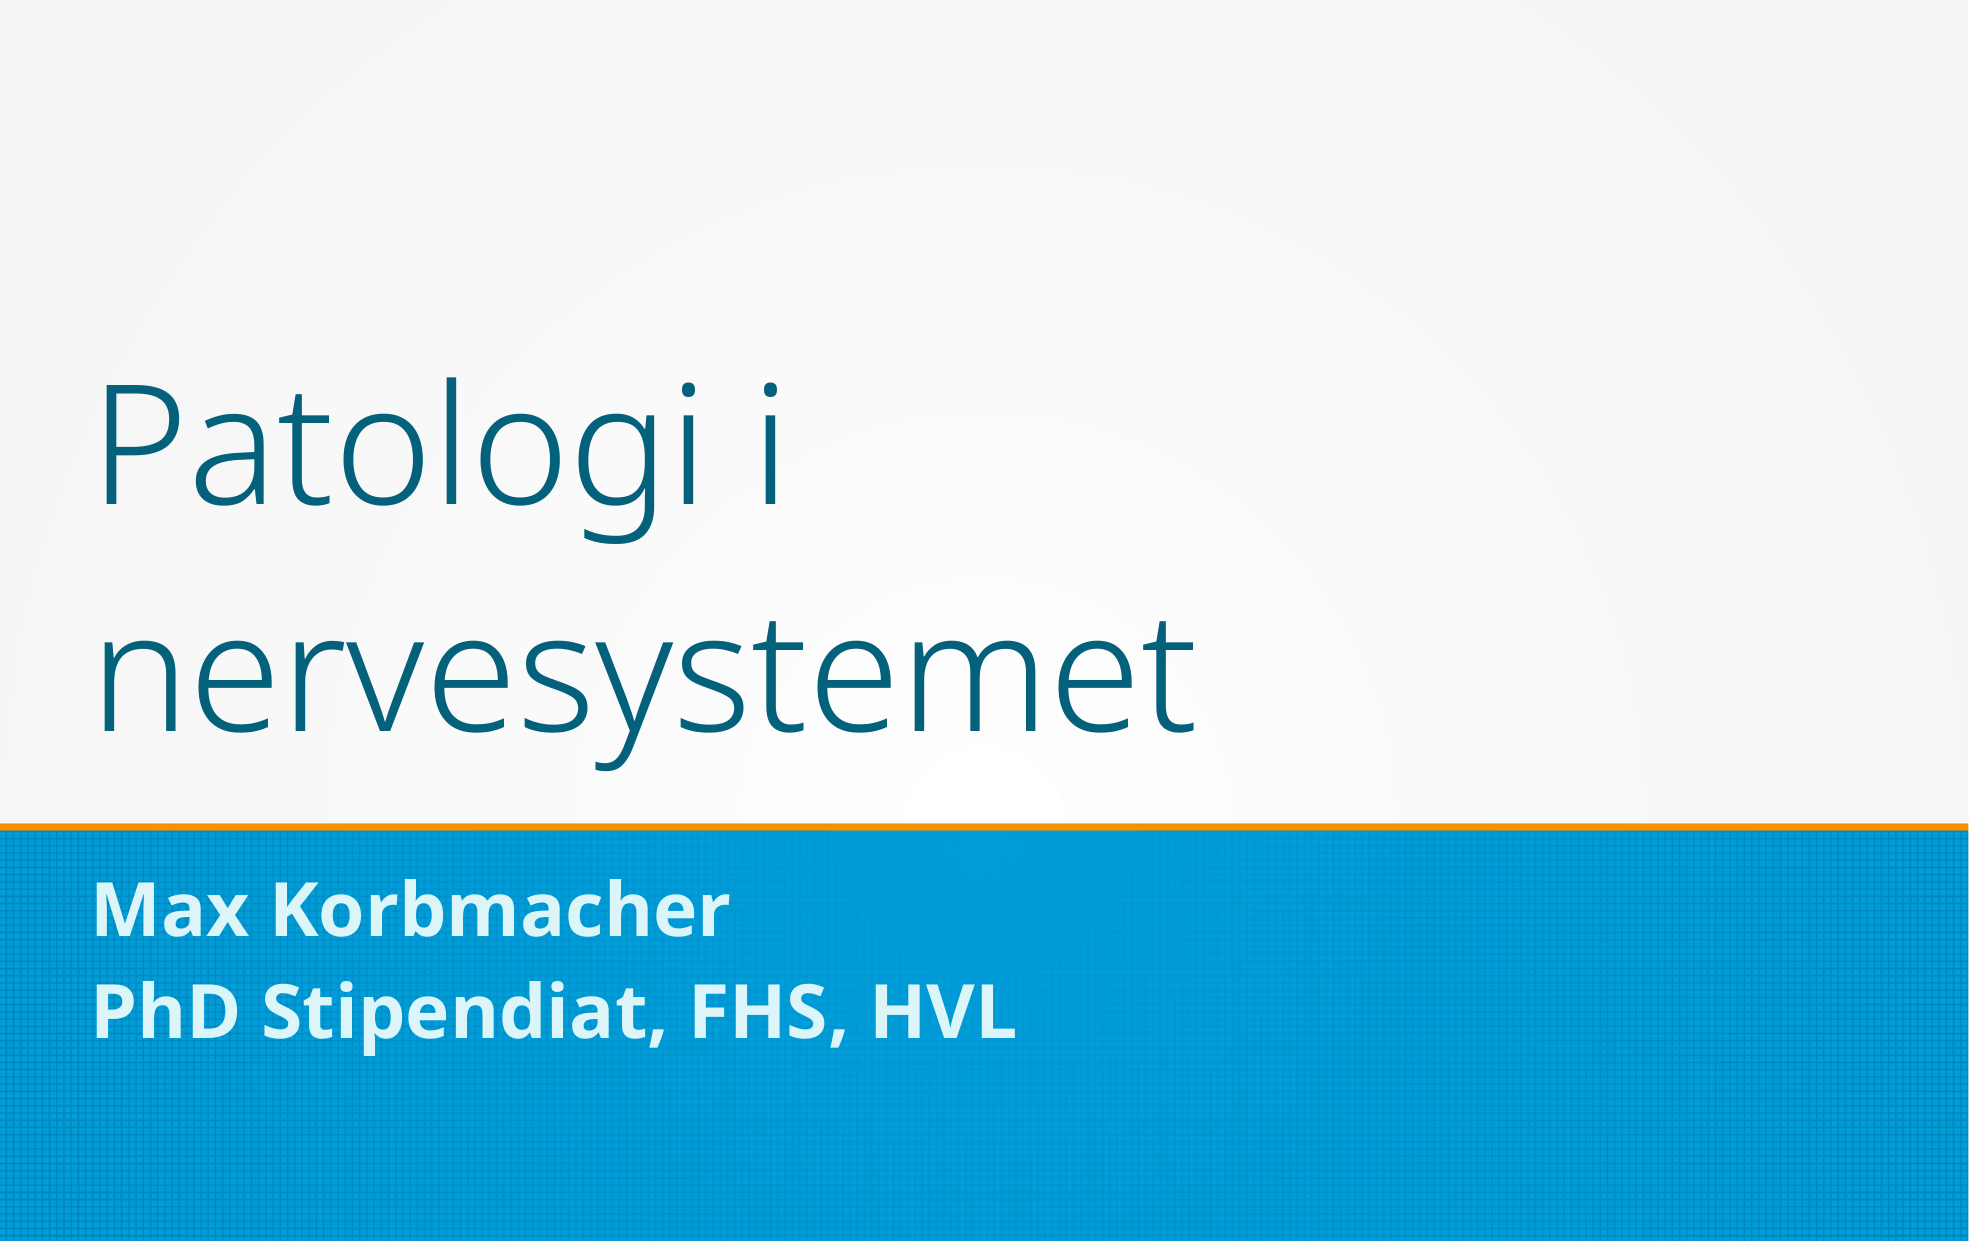

# Patologi i nervesystemet
Max Korbmacher
PhD Stipendiat, FHS, HVL